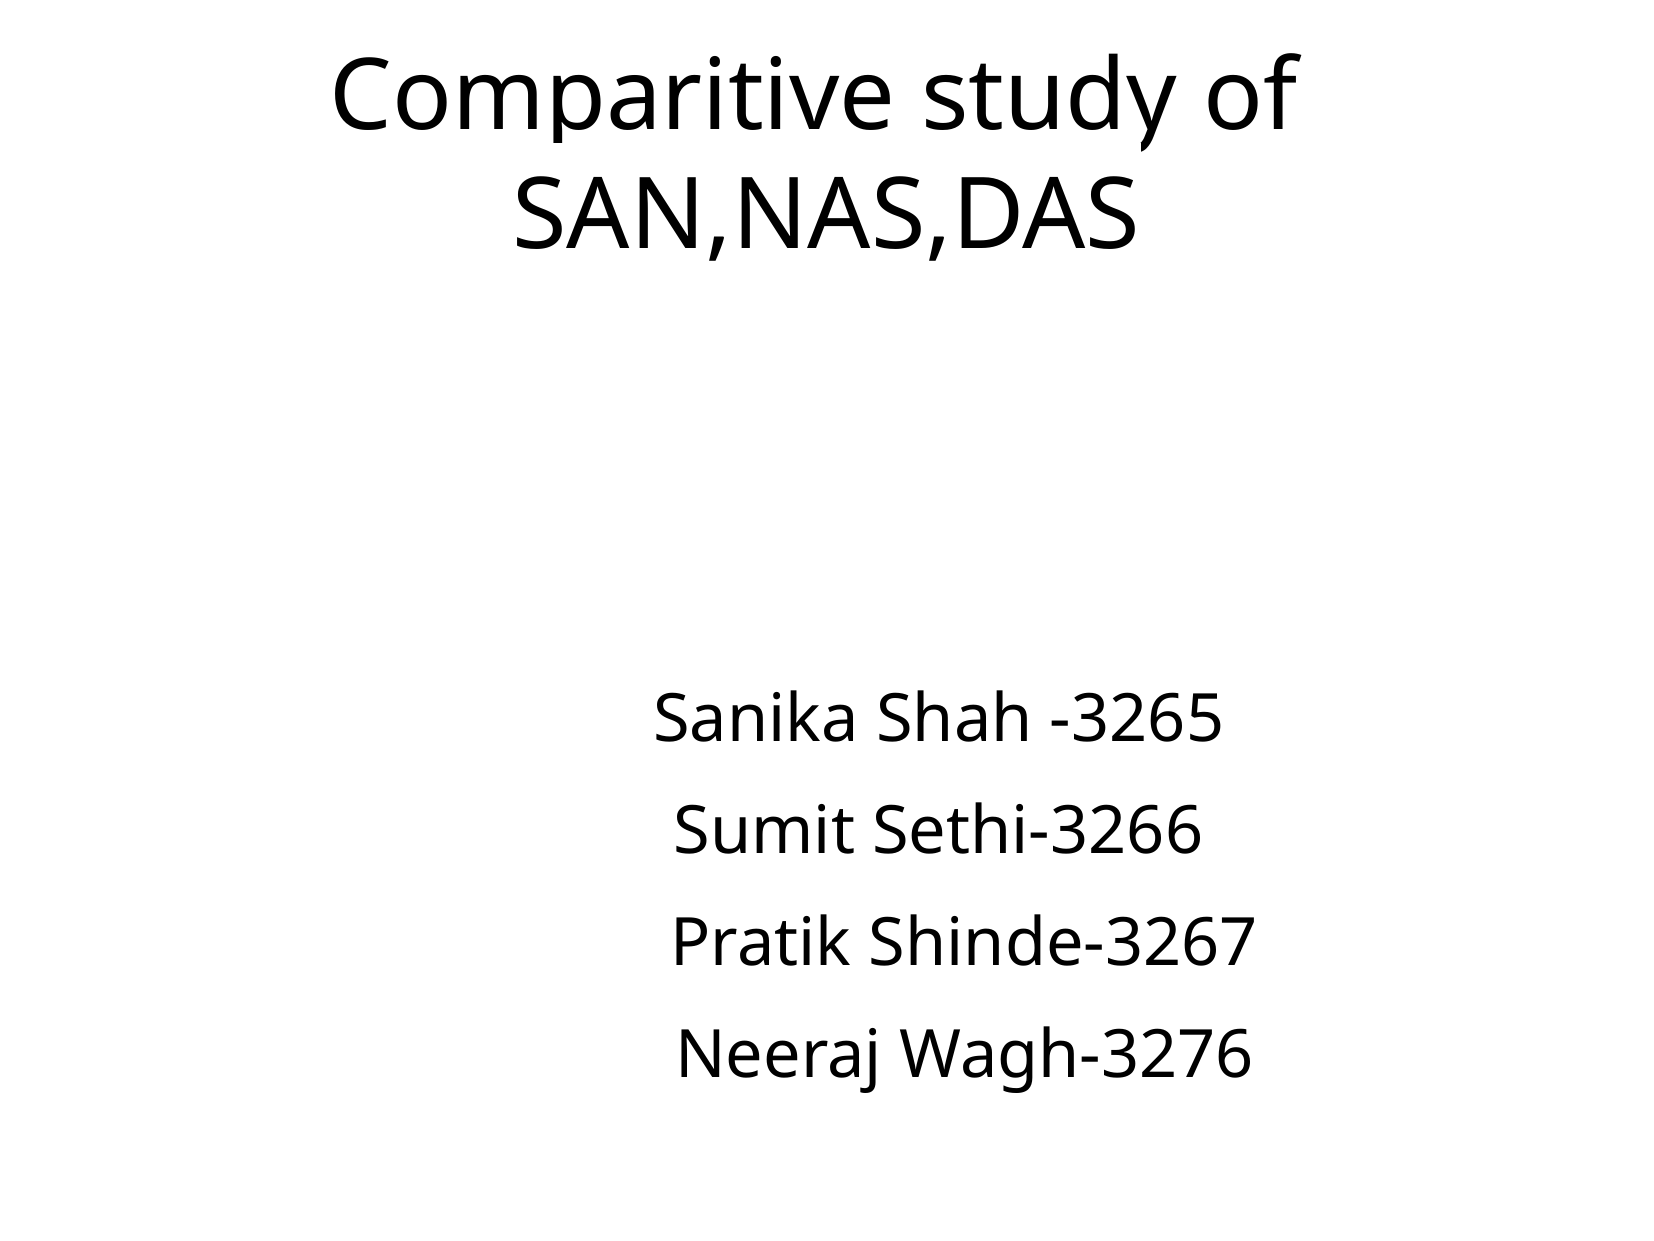

# Comparitive study of SAN,NAS,DAS
 	Sanika Shah -3265
 Sumit Sethi-3266
 Pratik Shinde-3267
 Neeraj Wagh-3276